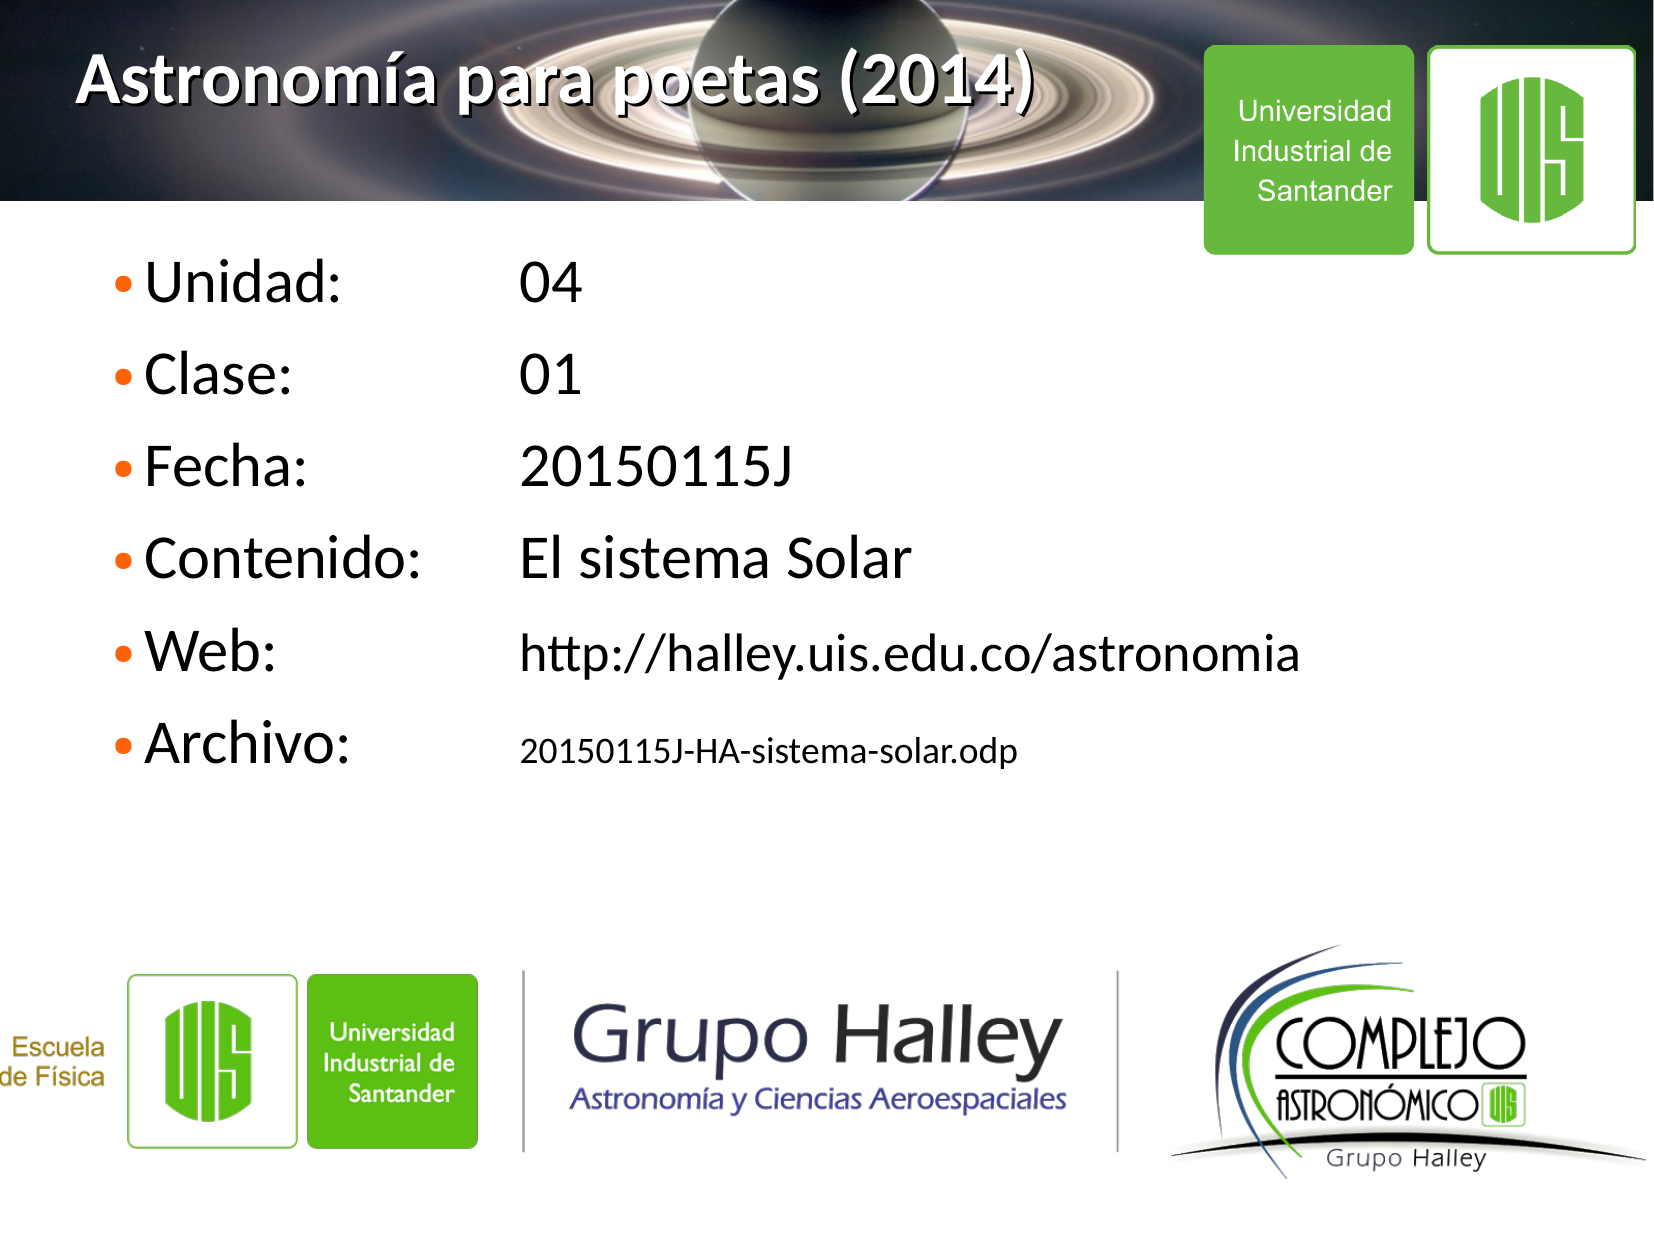

# Astronomía para poetas (2014)
Unidad:			04
Clase:				01
Fecha:			20150115J
Contenido:		El sistema Solar
Web:				http://halley.uis.edu.co/astronomia
Archivo:			20150115J-HA-sistema-solar.odp